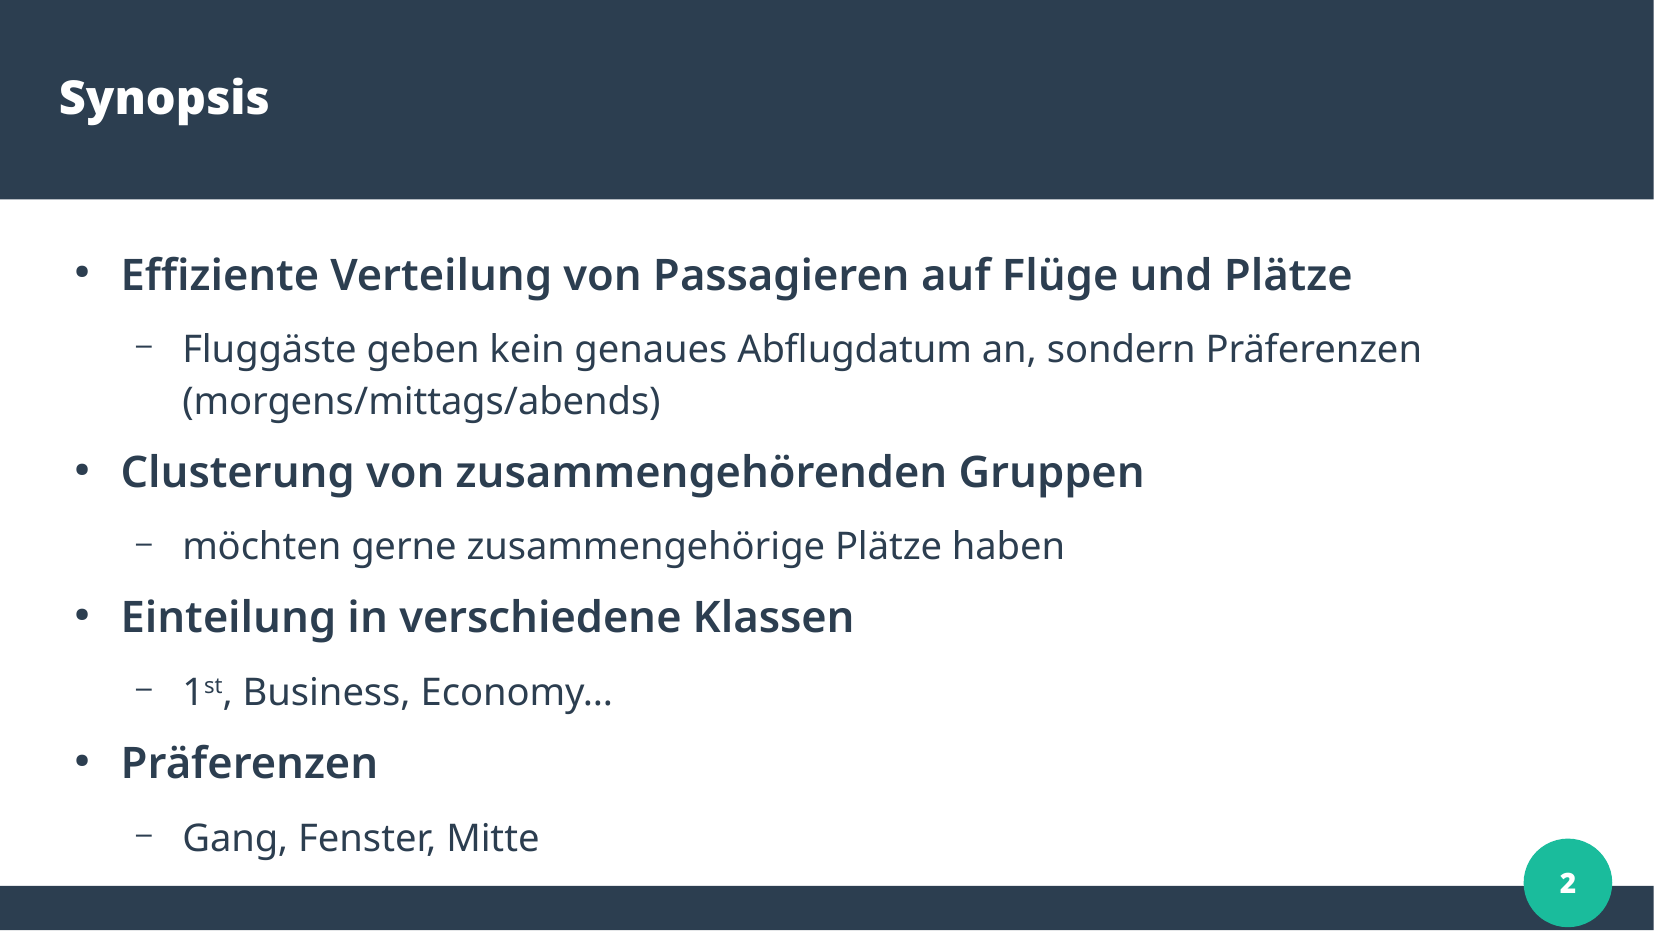

# Synopsis
Effiziente Verteilung von Passagieren auf Flüge und Plätze
Fluggäste geben kein genaues Abflugdatum an, sondern Präferenzen (morgens/mittags/abends)
Clusterung von zusammengehörenden Gruppen
möchten gerne zusammengehörige Plätze haben
Einteilung in verschiedene Klassen
1st, Business, Economy…
Präferenzen
Gang, Fenster, Mitte